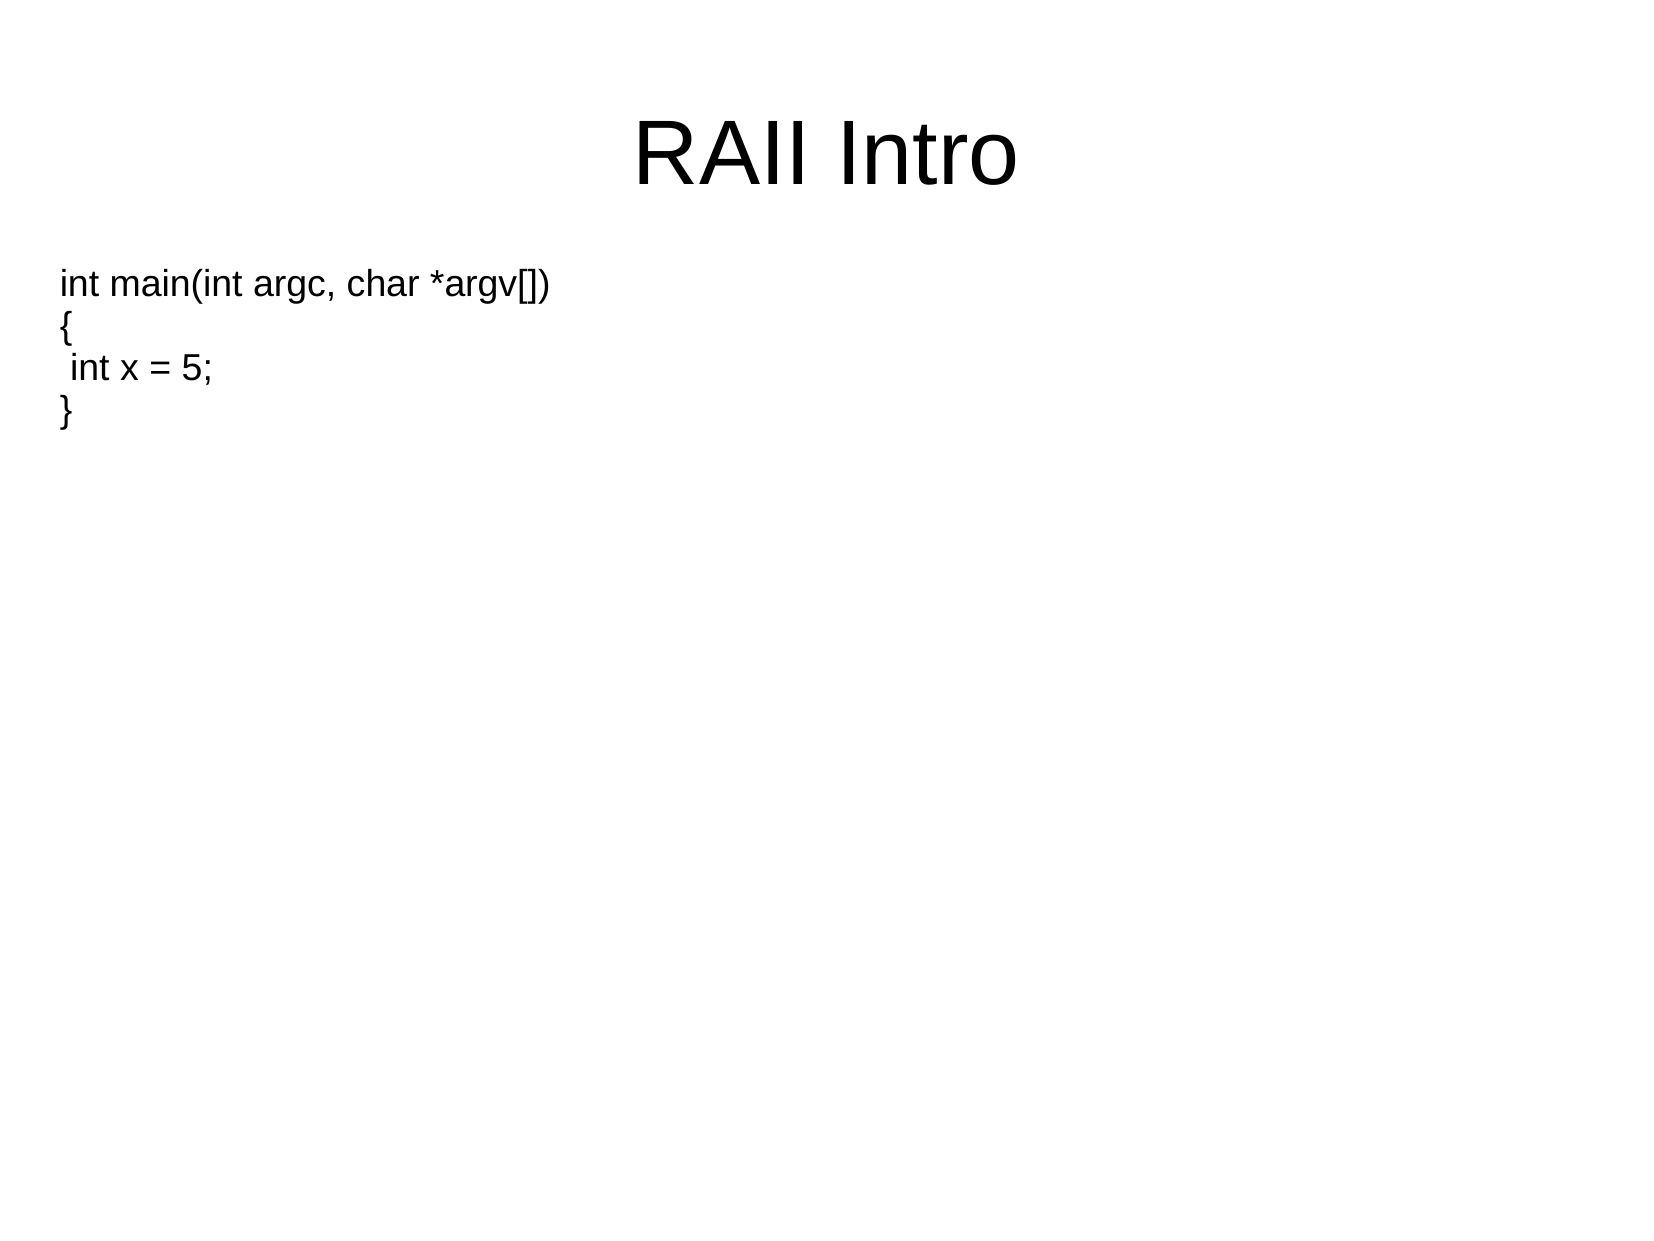

# RAII Intro
int main(int argc, char *argv[])
{
 int x = 5;
}